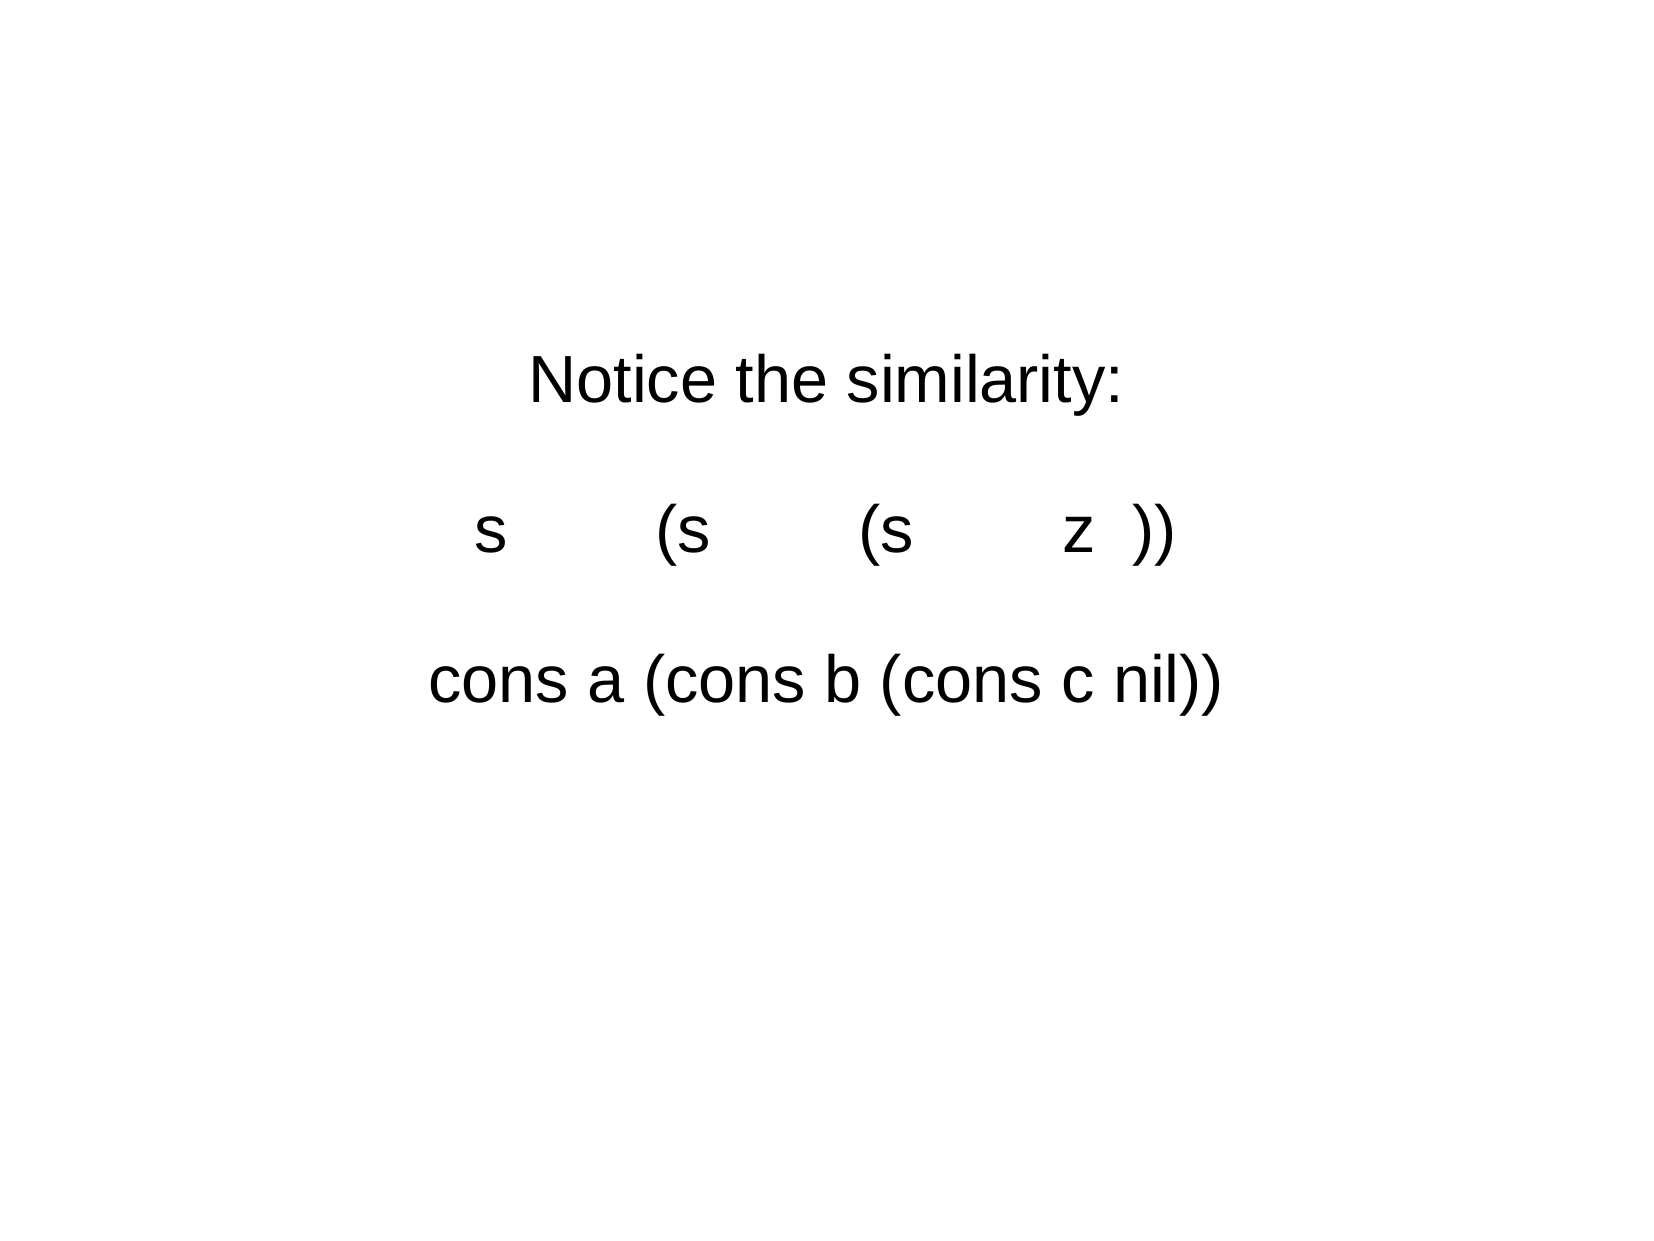

# Notice the similarity:
s (s (s z ))
cons a (cons b (cons c nil))